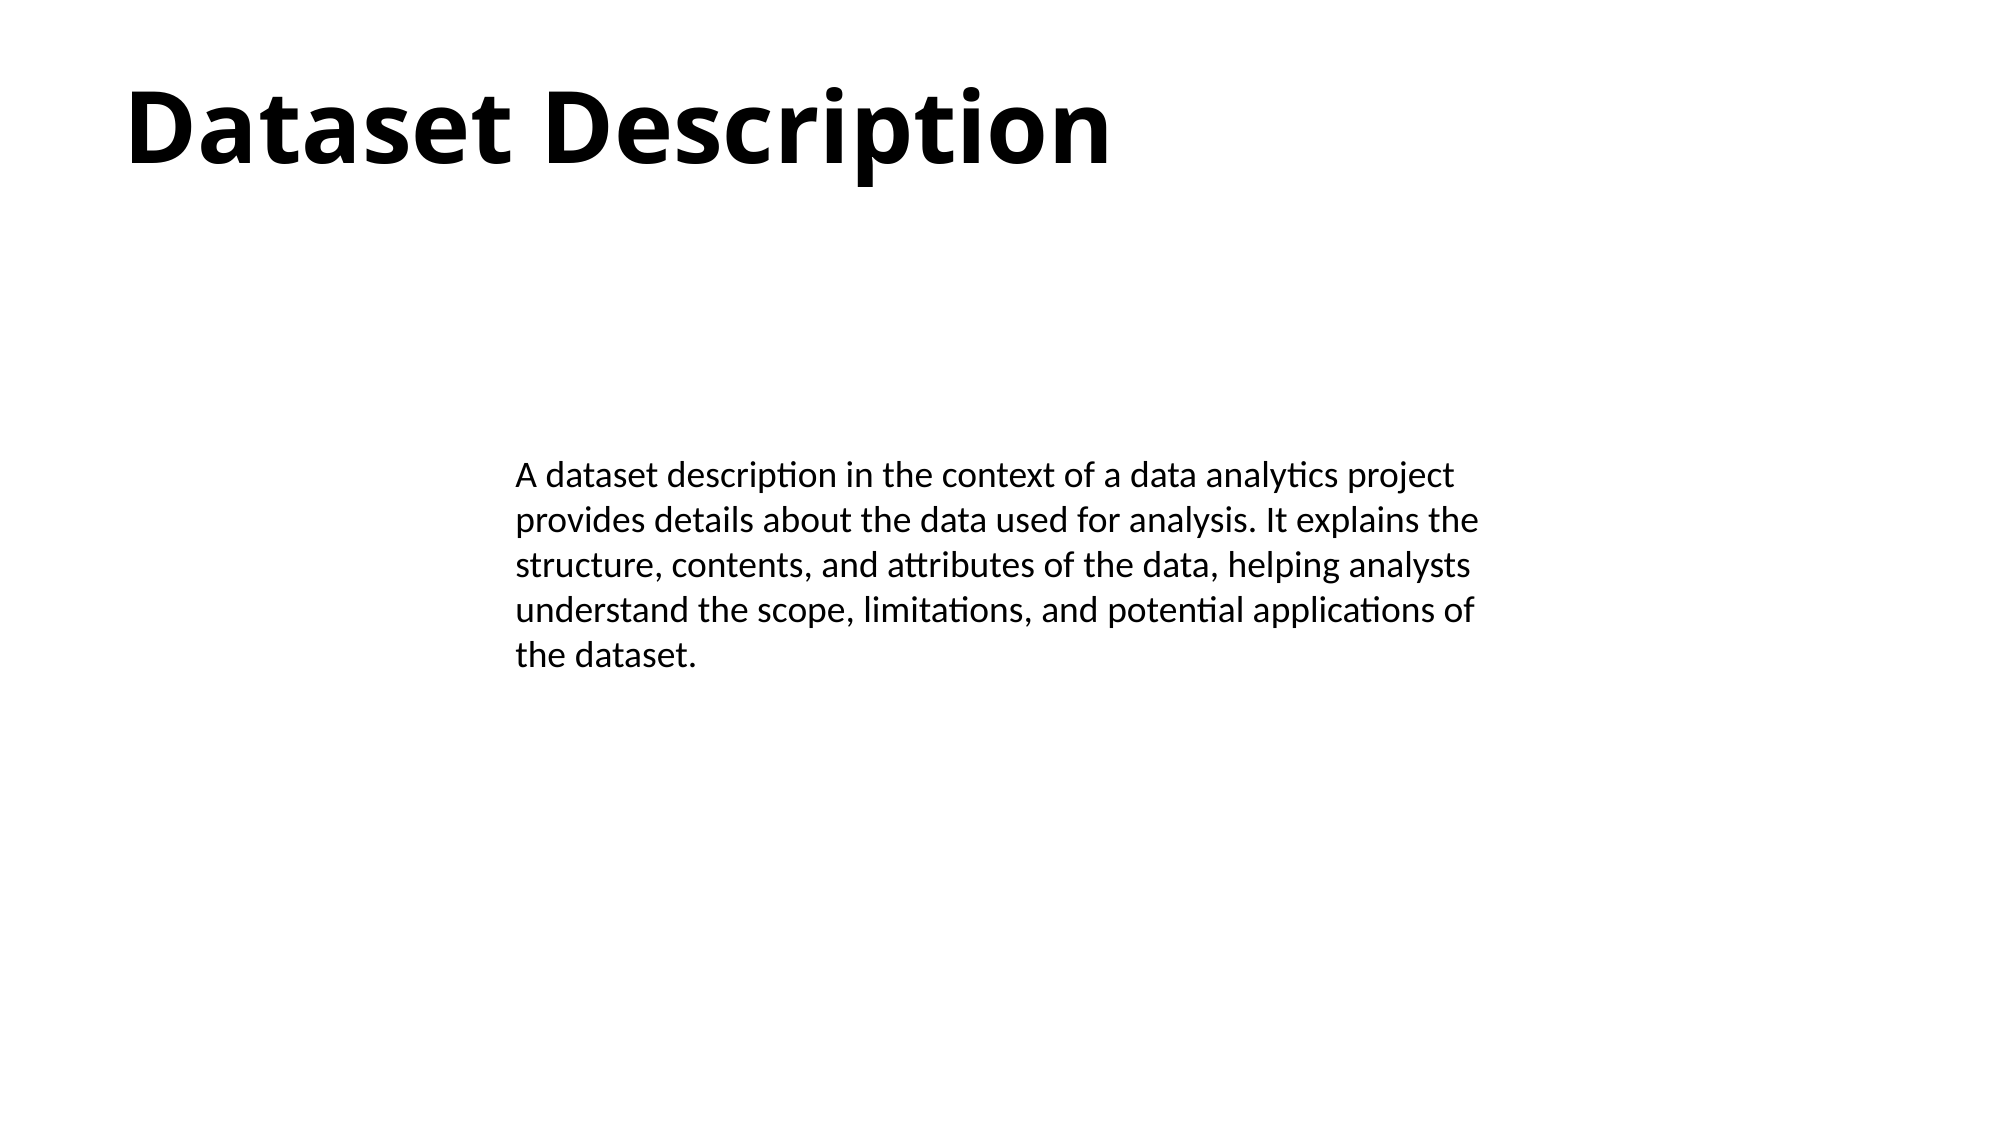

# Dataset Description
A dataset description in the context of a data analytics project provides details about the data used for analysis. It explains the structure, contents, and attributes of the data, helping analysts understand the scope, limitations, and potential applications of the dataset.